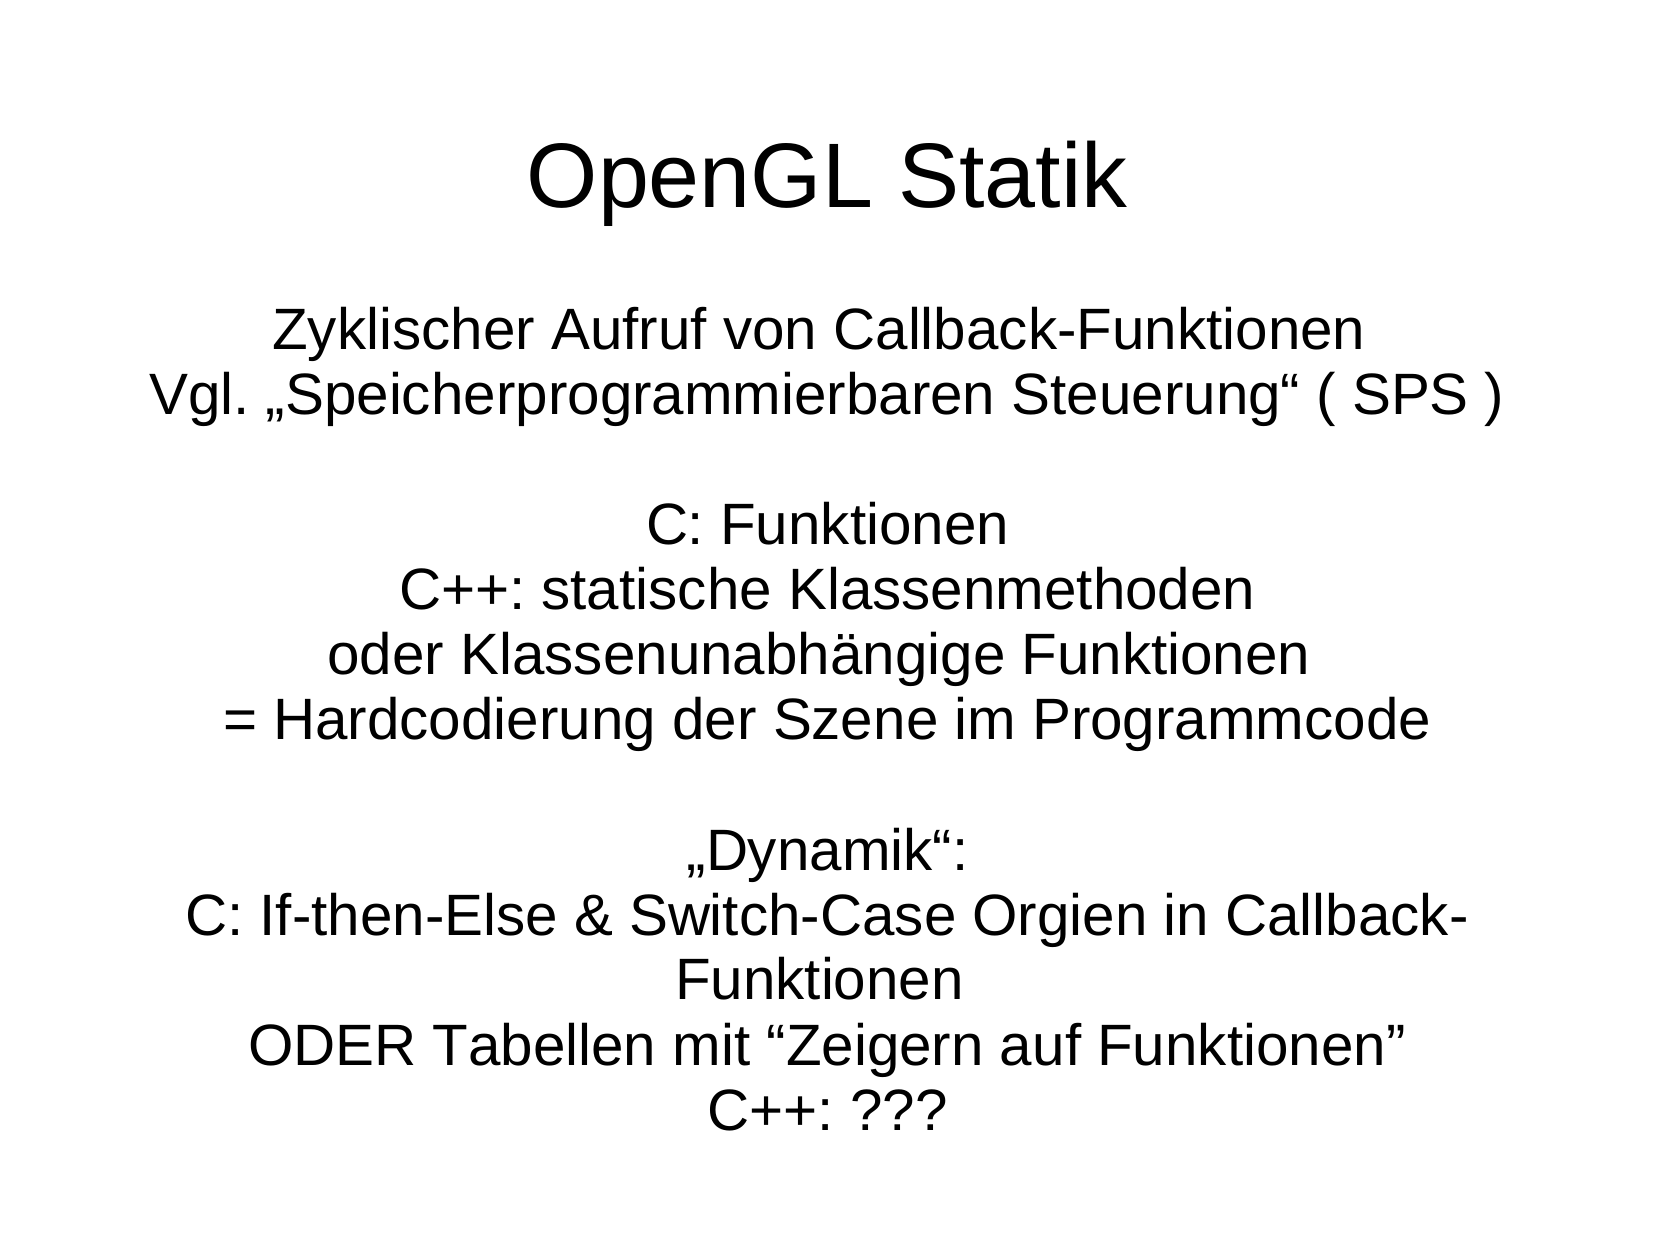

# OpenGL Statik
Zyklischer Aufruf von Callback-Funktionen
Vgl. „Speicherprogrammierbaren Steuerung“ ( SPS )
C: Funktionen
C++: statische Klassenmethoden
oder Klassenunabhängige Funktionen
= Hardcodierung der Szene im Programmcode
„Dynamik“:
C: If-then-Else & Switch-Case Orgien in Callback-Funktionen
ODER Tabellen mit “Zeigern auf Funktionen”
C++: ???